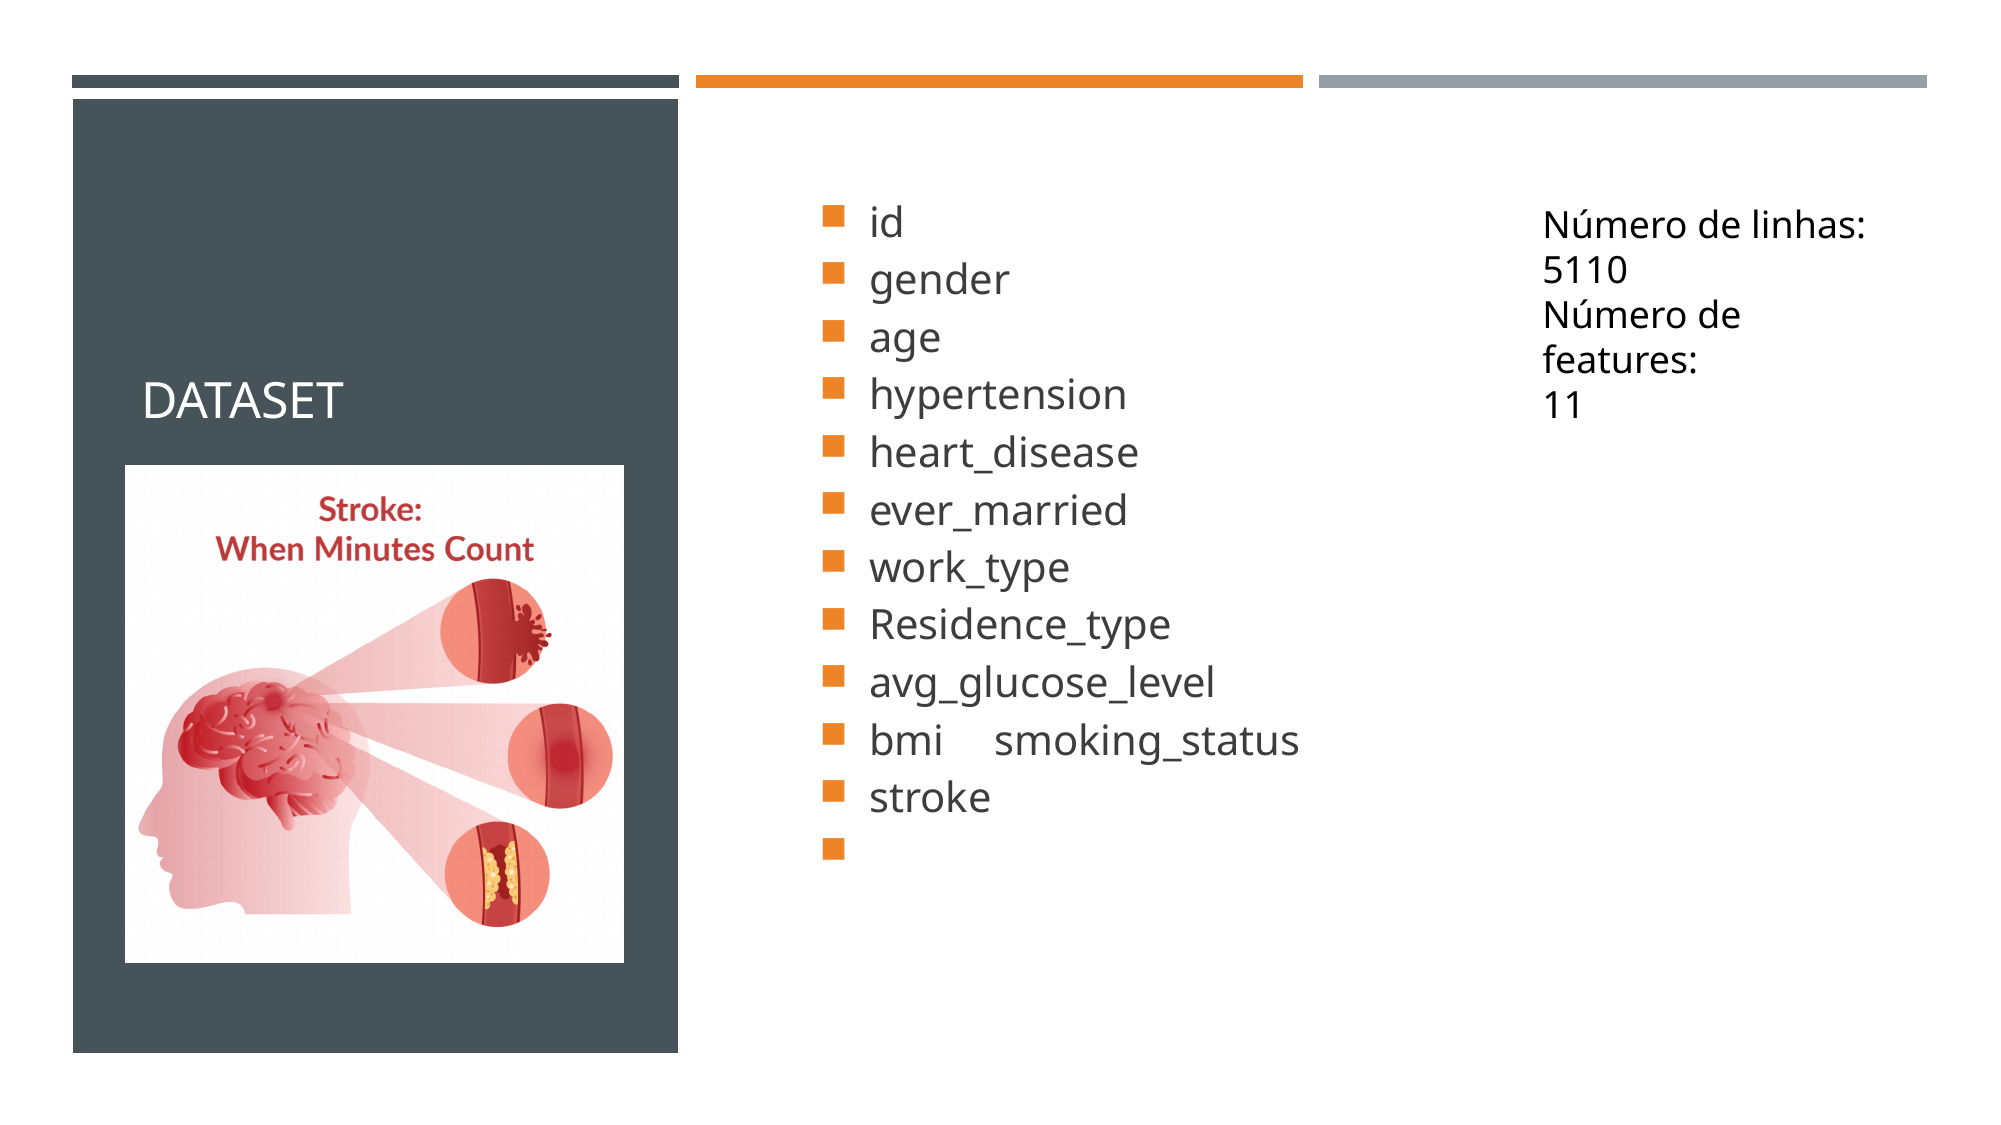

# DataSet
id
gender
age
hypertension
heart_disease
ever_married
work_type
Residence_type
avg_glucose_level
bmi 	smoking_status
stroke
Número de linhas:
5110
Número de features:
11